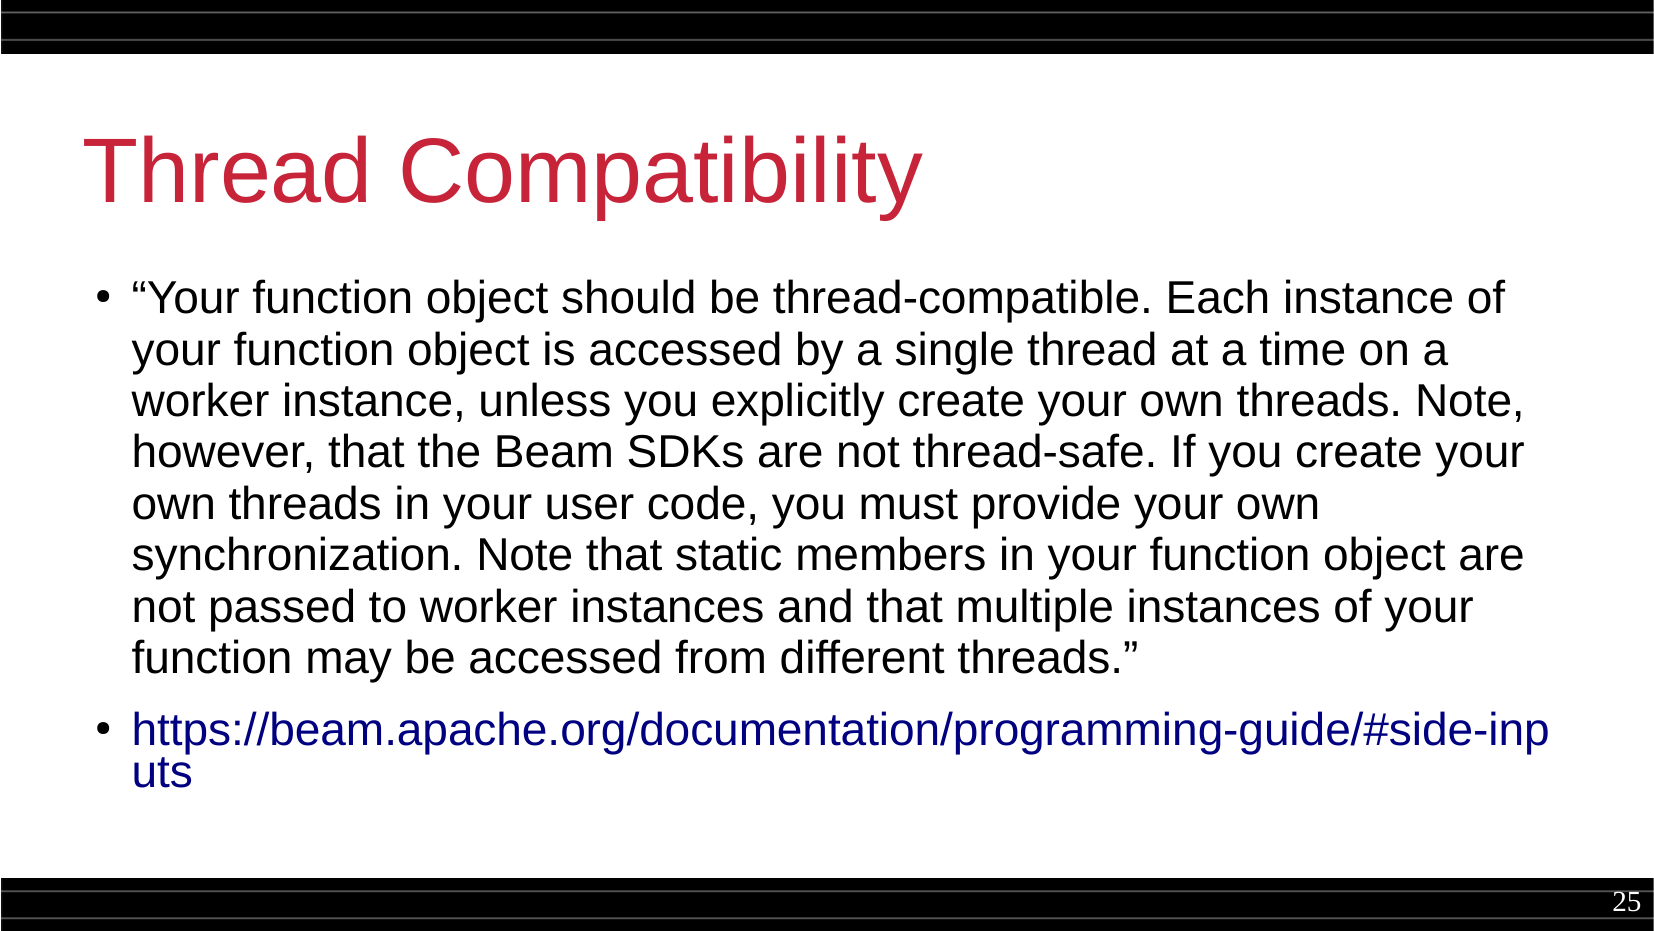

# Thread Compatibility
“Your function object should be thread-compatible. Each instance of your function object is accessed by a single thread at a time on a worker instance, unless you explicitly create your own threads. Note, however, that the Beam SDKs are not thread-safe. If you create your own threads in your user code, you must provide your own synchronization. Note that static members in your function object are not passed to worker instances and that multiple instances of your function may be accessed from different threads.”
https://beam.apache.org/documentation/programming-guide/#side-inputs